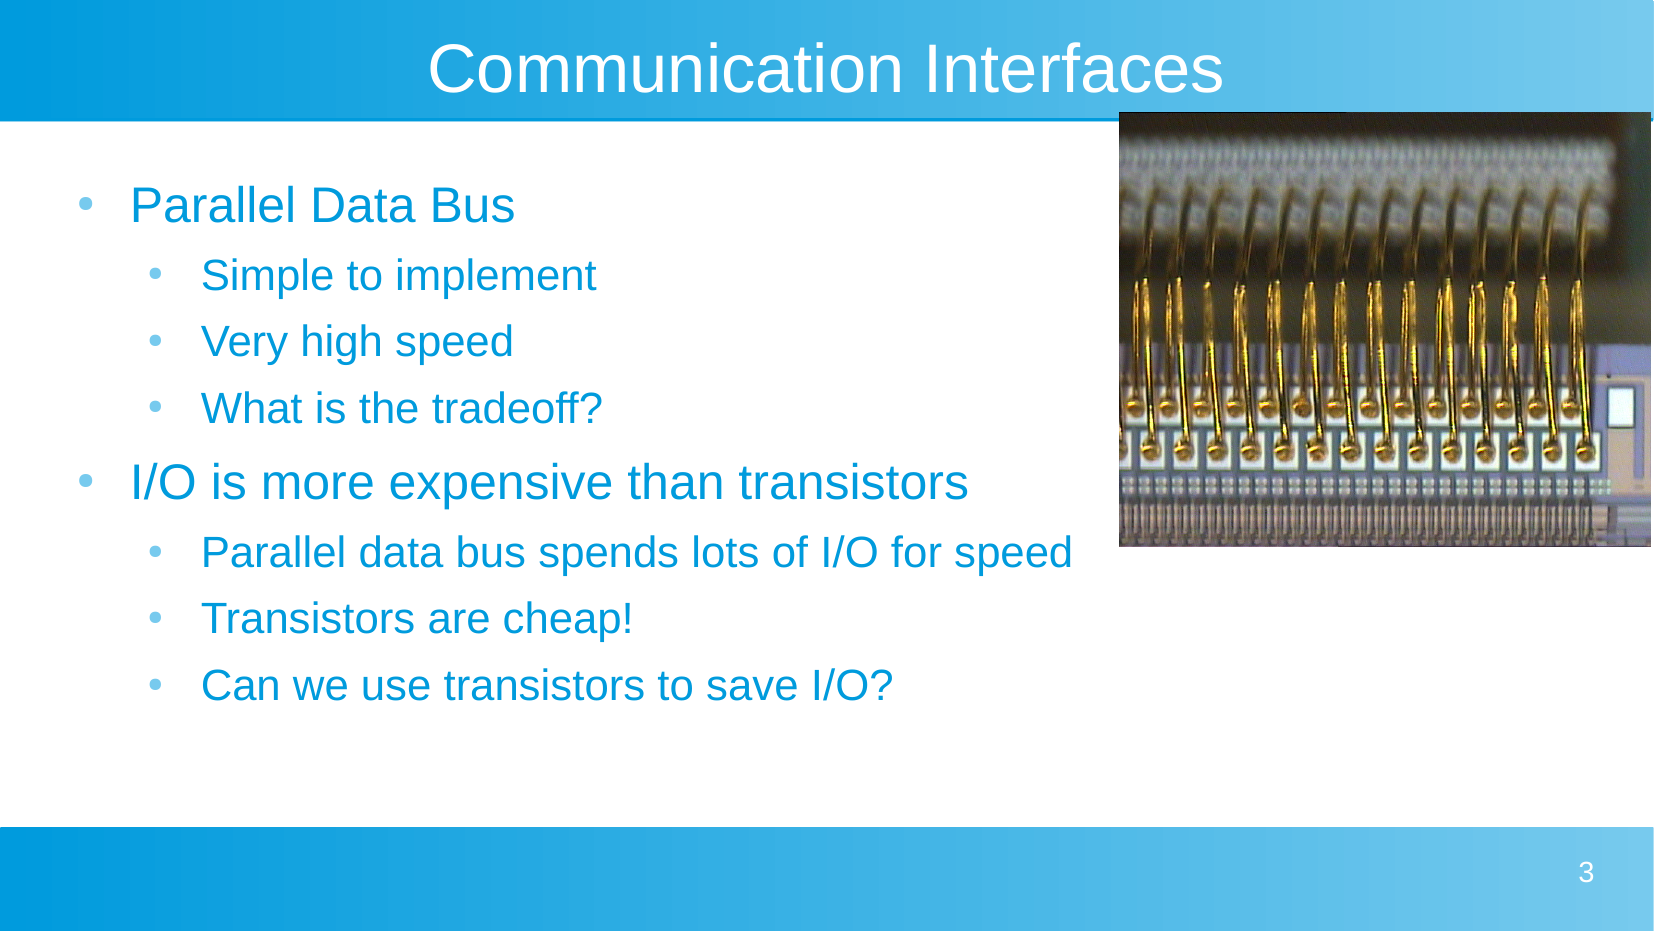

# Communication Interfaces
Parallel Data Bus
Simple to implement
Very high speed
What is the tradeoff?
I/O is more expensive than transistors
Parallel data bus spends lots of I/O for speed
Transistors are cheap!
Can we use transistors to save I/O?
3